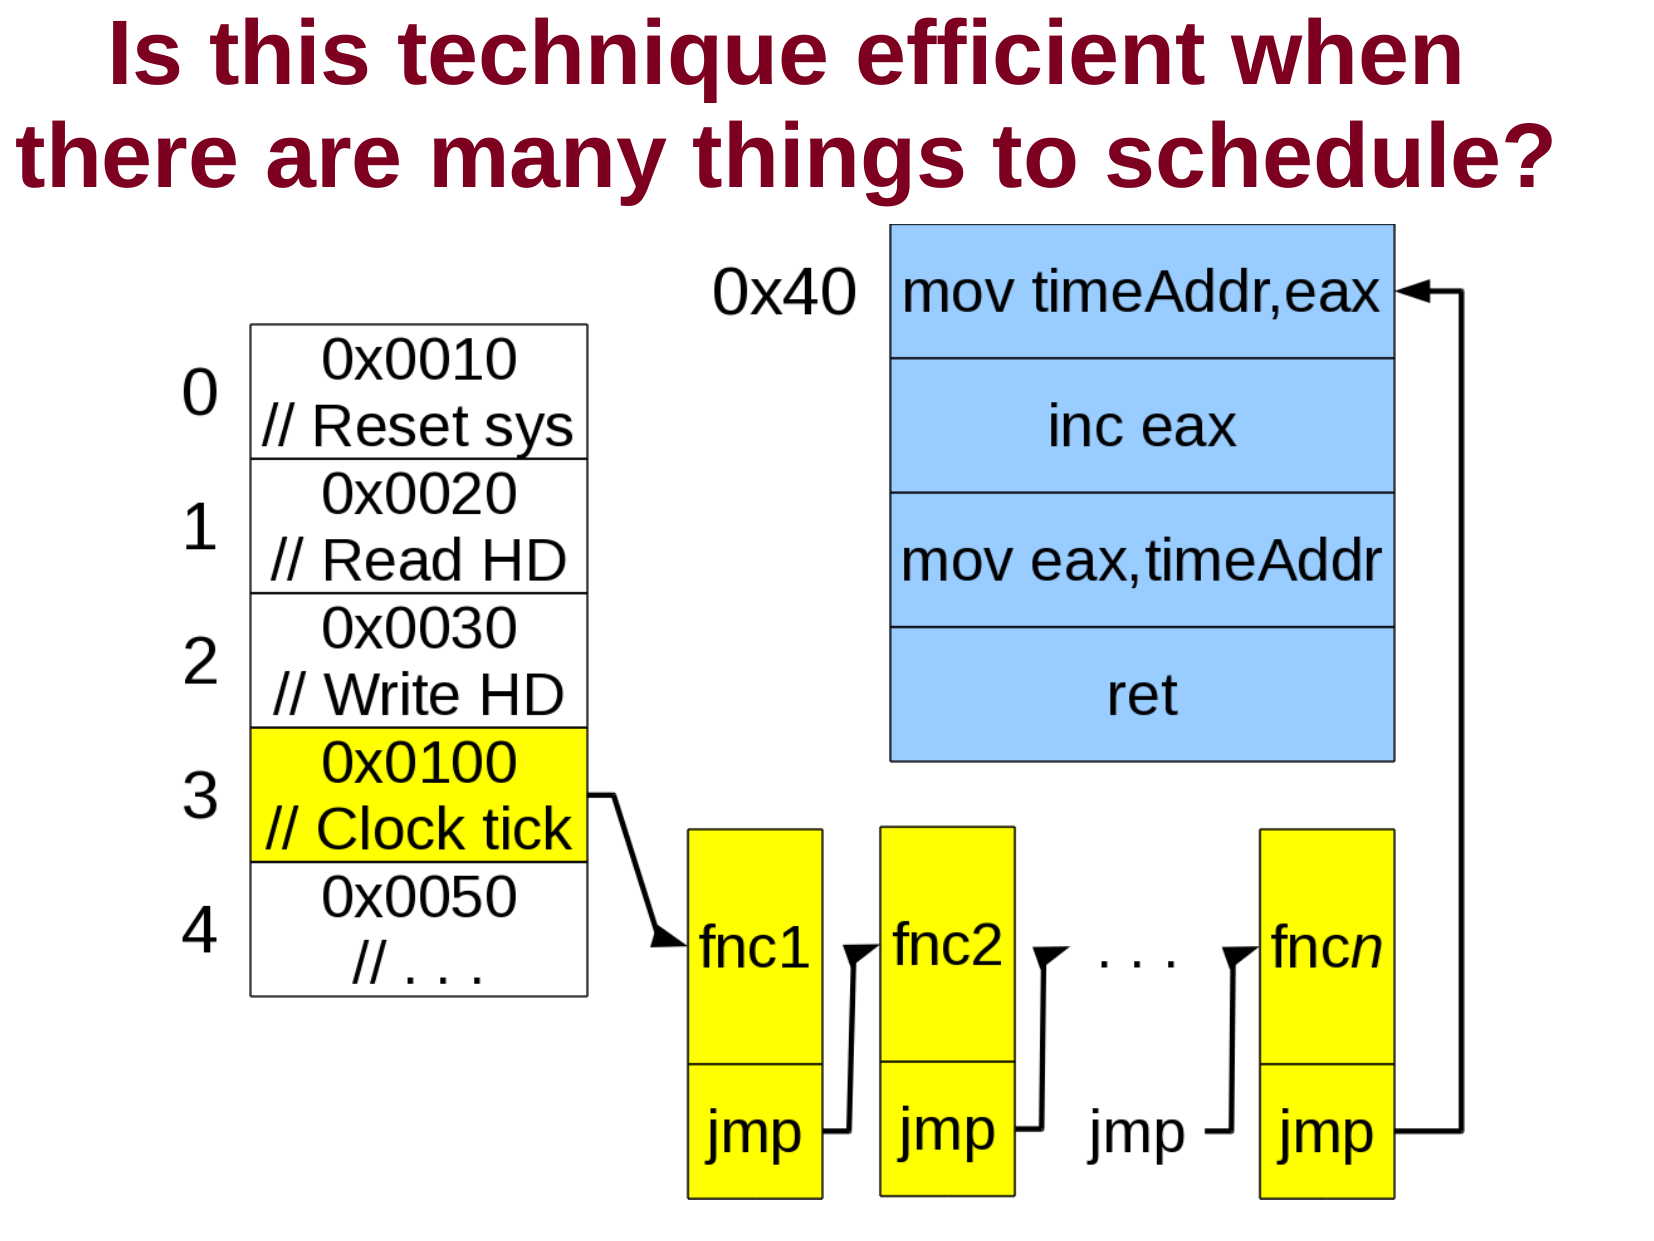

# Is this technique efficient when there are many things to schedule?